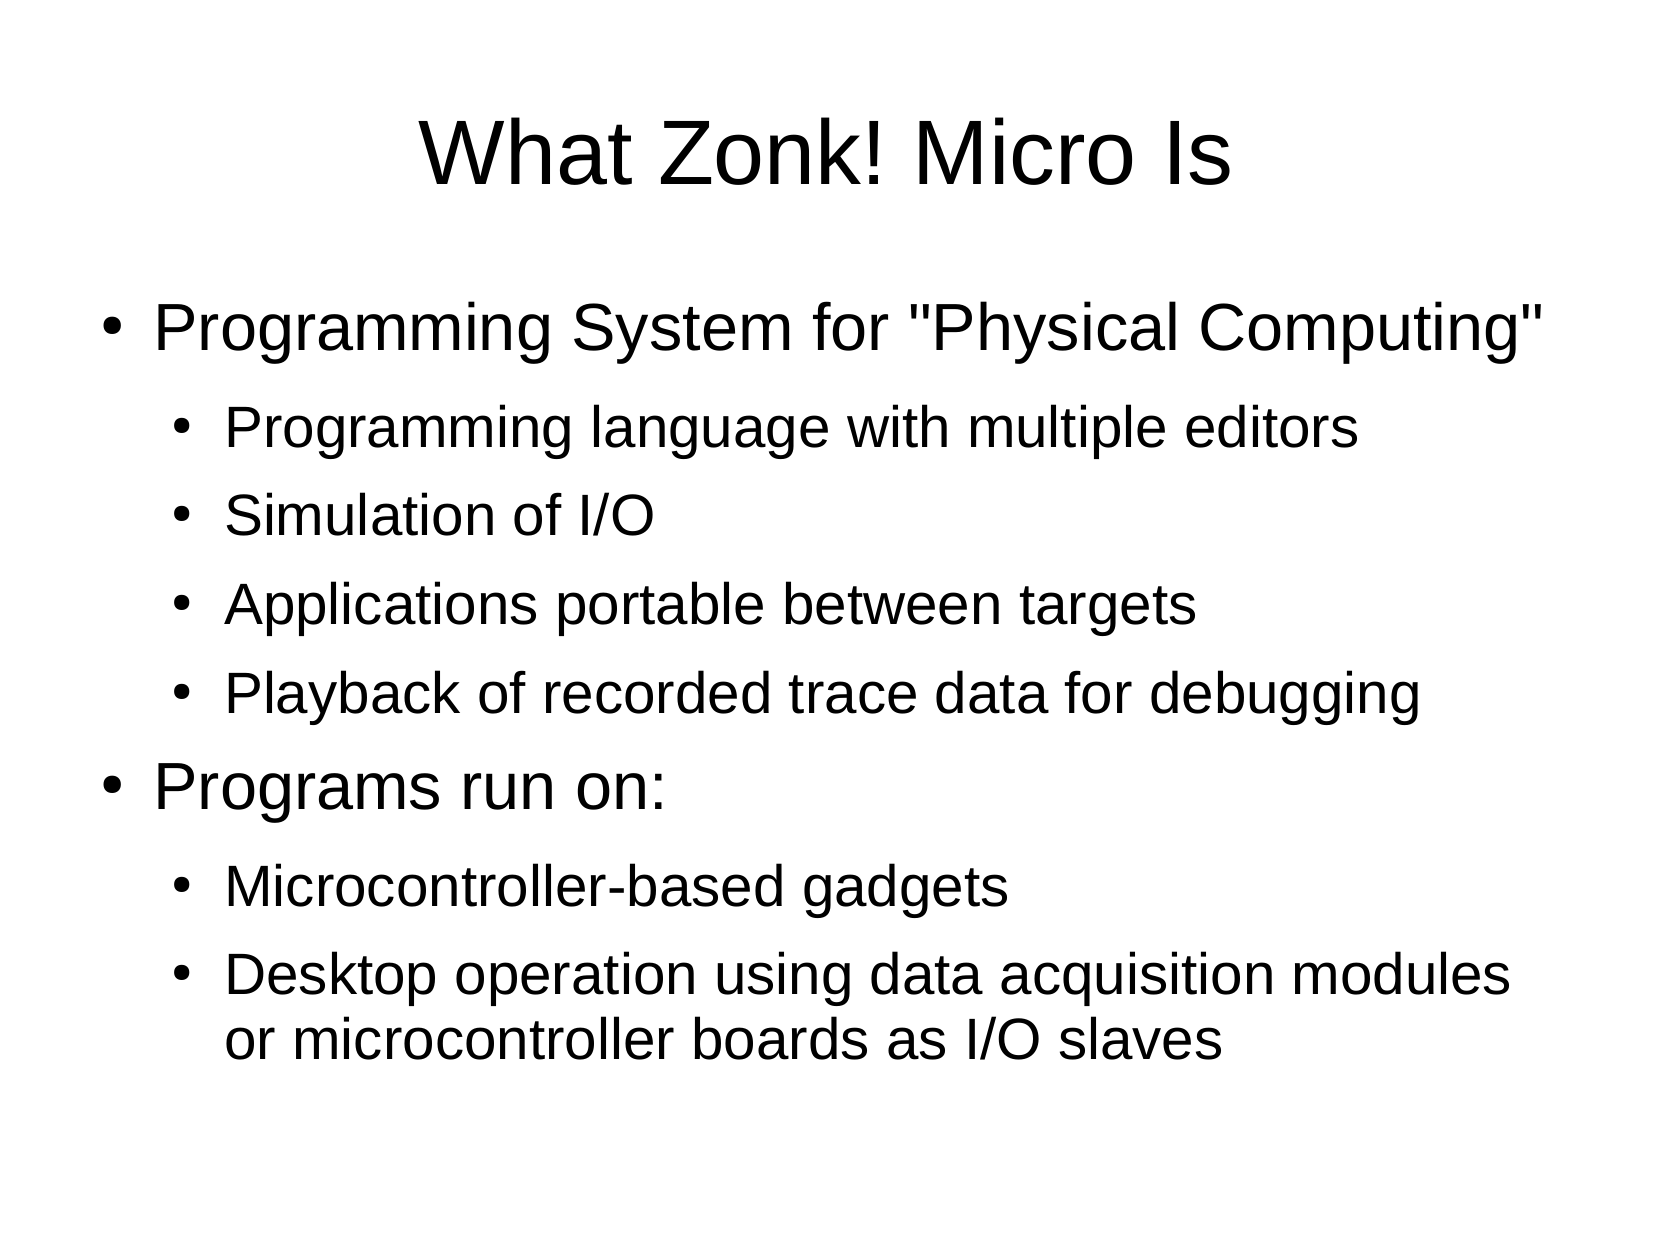

# What Zonk! Micro Is
Programming System for "Physical Computing"
Programming language with multiple editors
Simulation of I/O
Applications portable between targets
Playback of recorded trace data for debugging
Programs run on:
Microcontroller-based gadgets
Desktop operation using data acquisition modules or microcontroller boards as I/O slaves